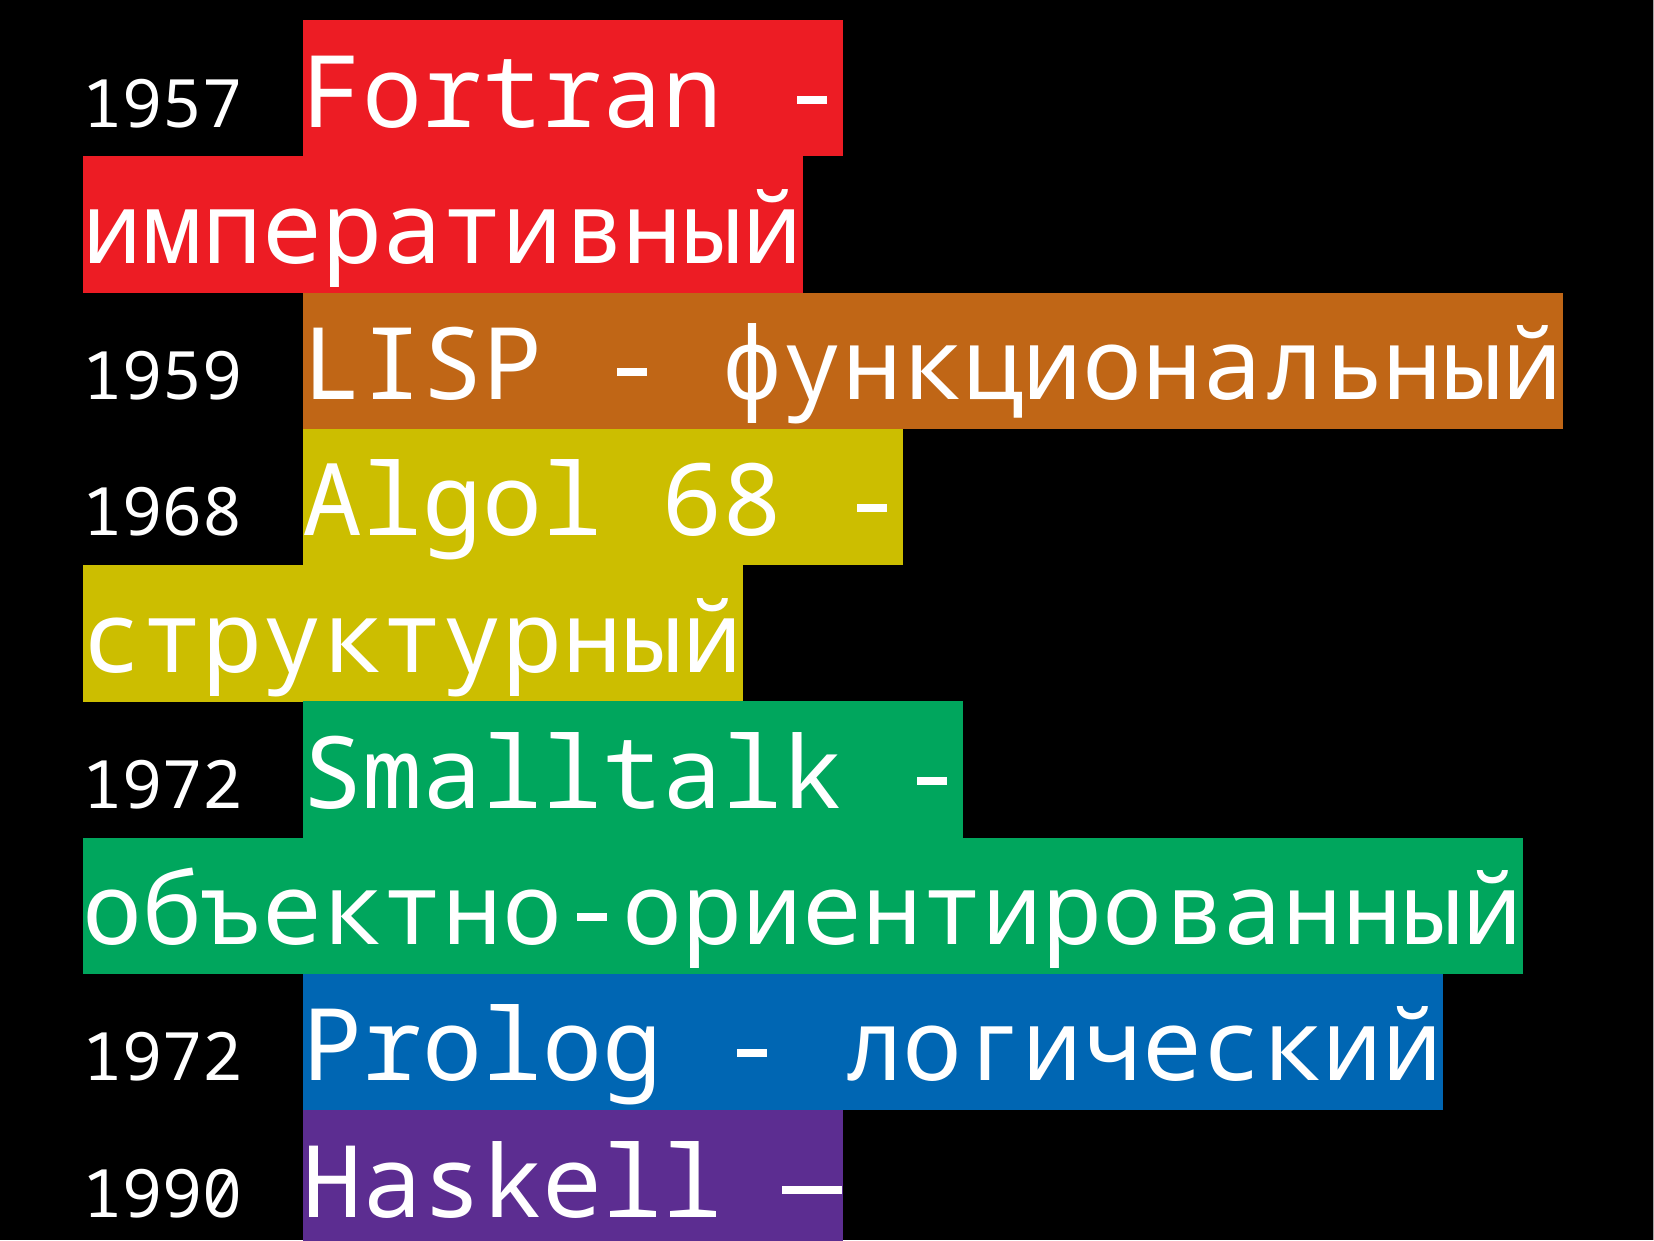

1957 Fortran - императивный
1959 LISP - функциональный
1968 Algol 68 - структурный
1972 Smalltalk - объектно‑ориентированный
1972 Prolog - логический
1990 Haskell — чисто функциональный